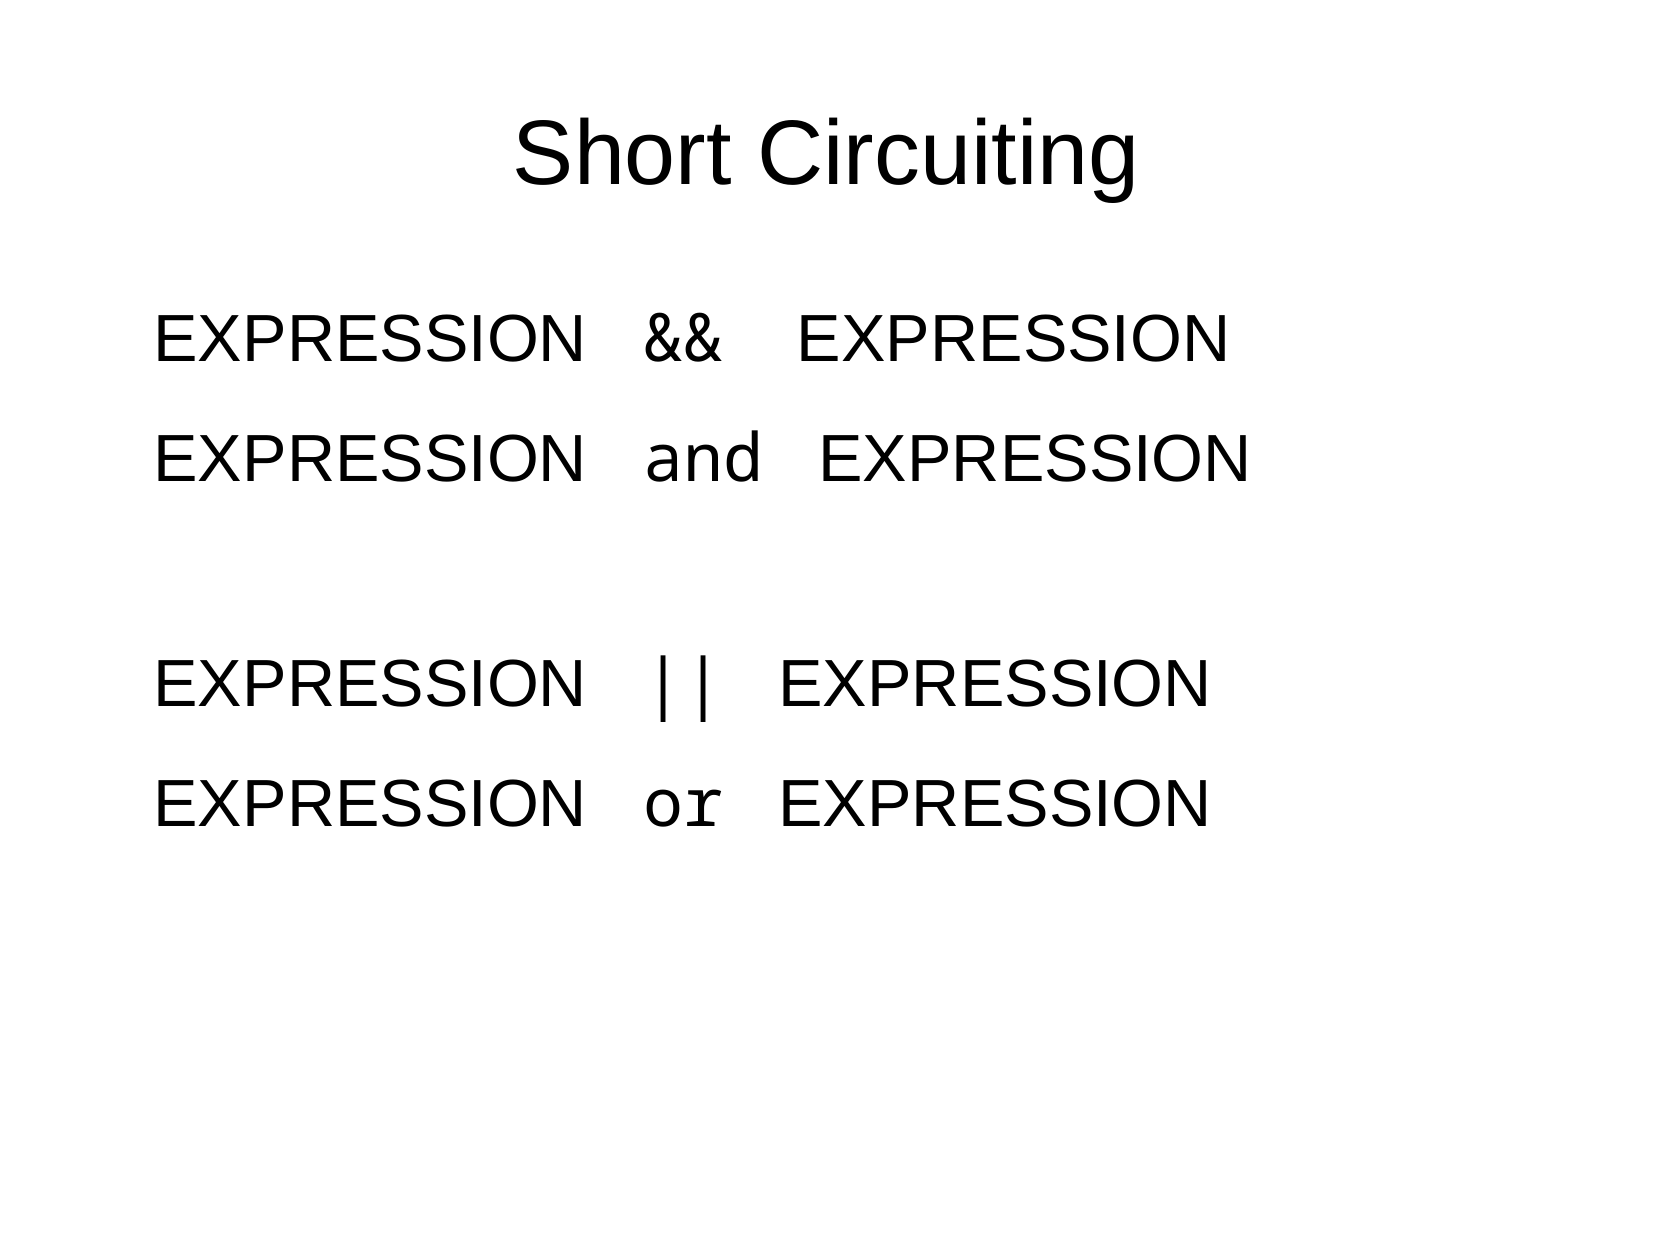

# Short Circuiting
EXPRESSION && EXPRESSION
EXPRESSION and EXPRESSION
EXPRESSION || EXPRESSION
EXPRESSION or EXPRESSION